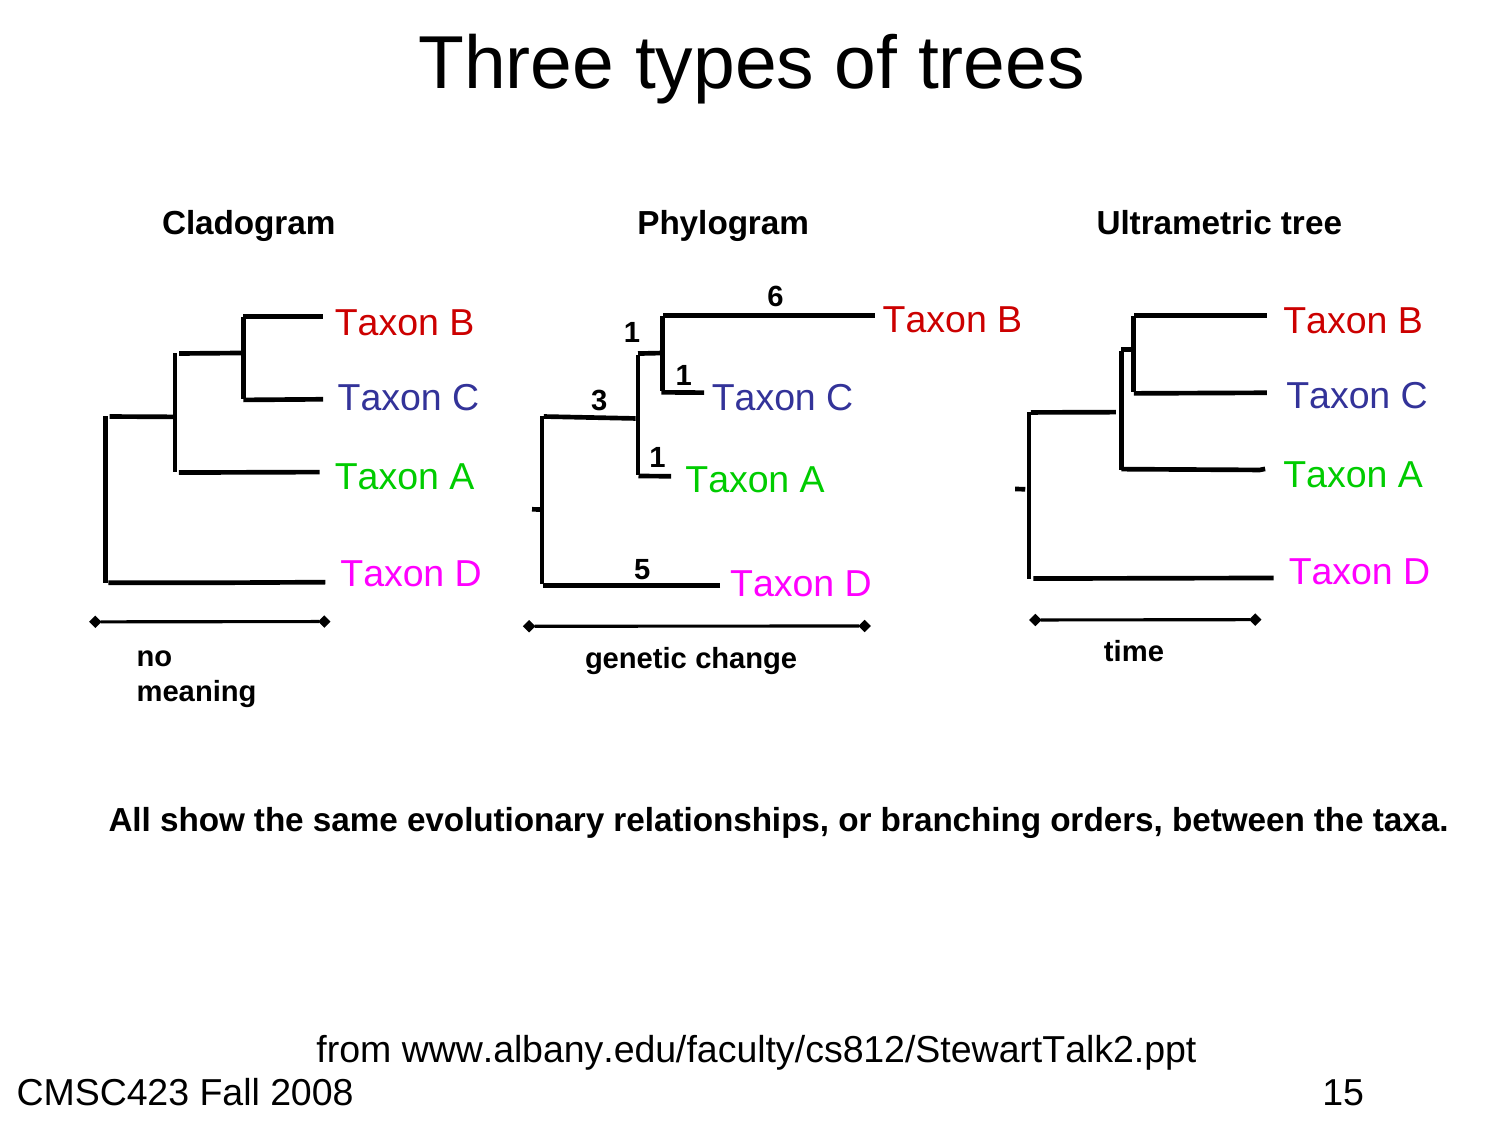

# Three types of trees
Cladogram	 Phylogram	 Ultrametric tree
6
Taxon B
Taxon B
Taxon B
1
1
Taxon C
Taxon C
Taxon C
3
1
Taxon A
Taxon A
Taxon A
Taxon D
Taxon D
5
Taxon D
time
no meaning
genetic change
All show the same evolutionary relationships, or branching orders, between the taxa.
from www.albany.edu/faculty/cs812/StewartTalk2.ppt
CMSC423 Fall 2008
15